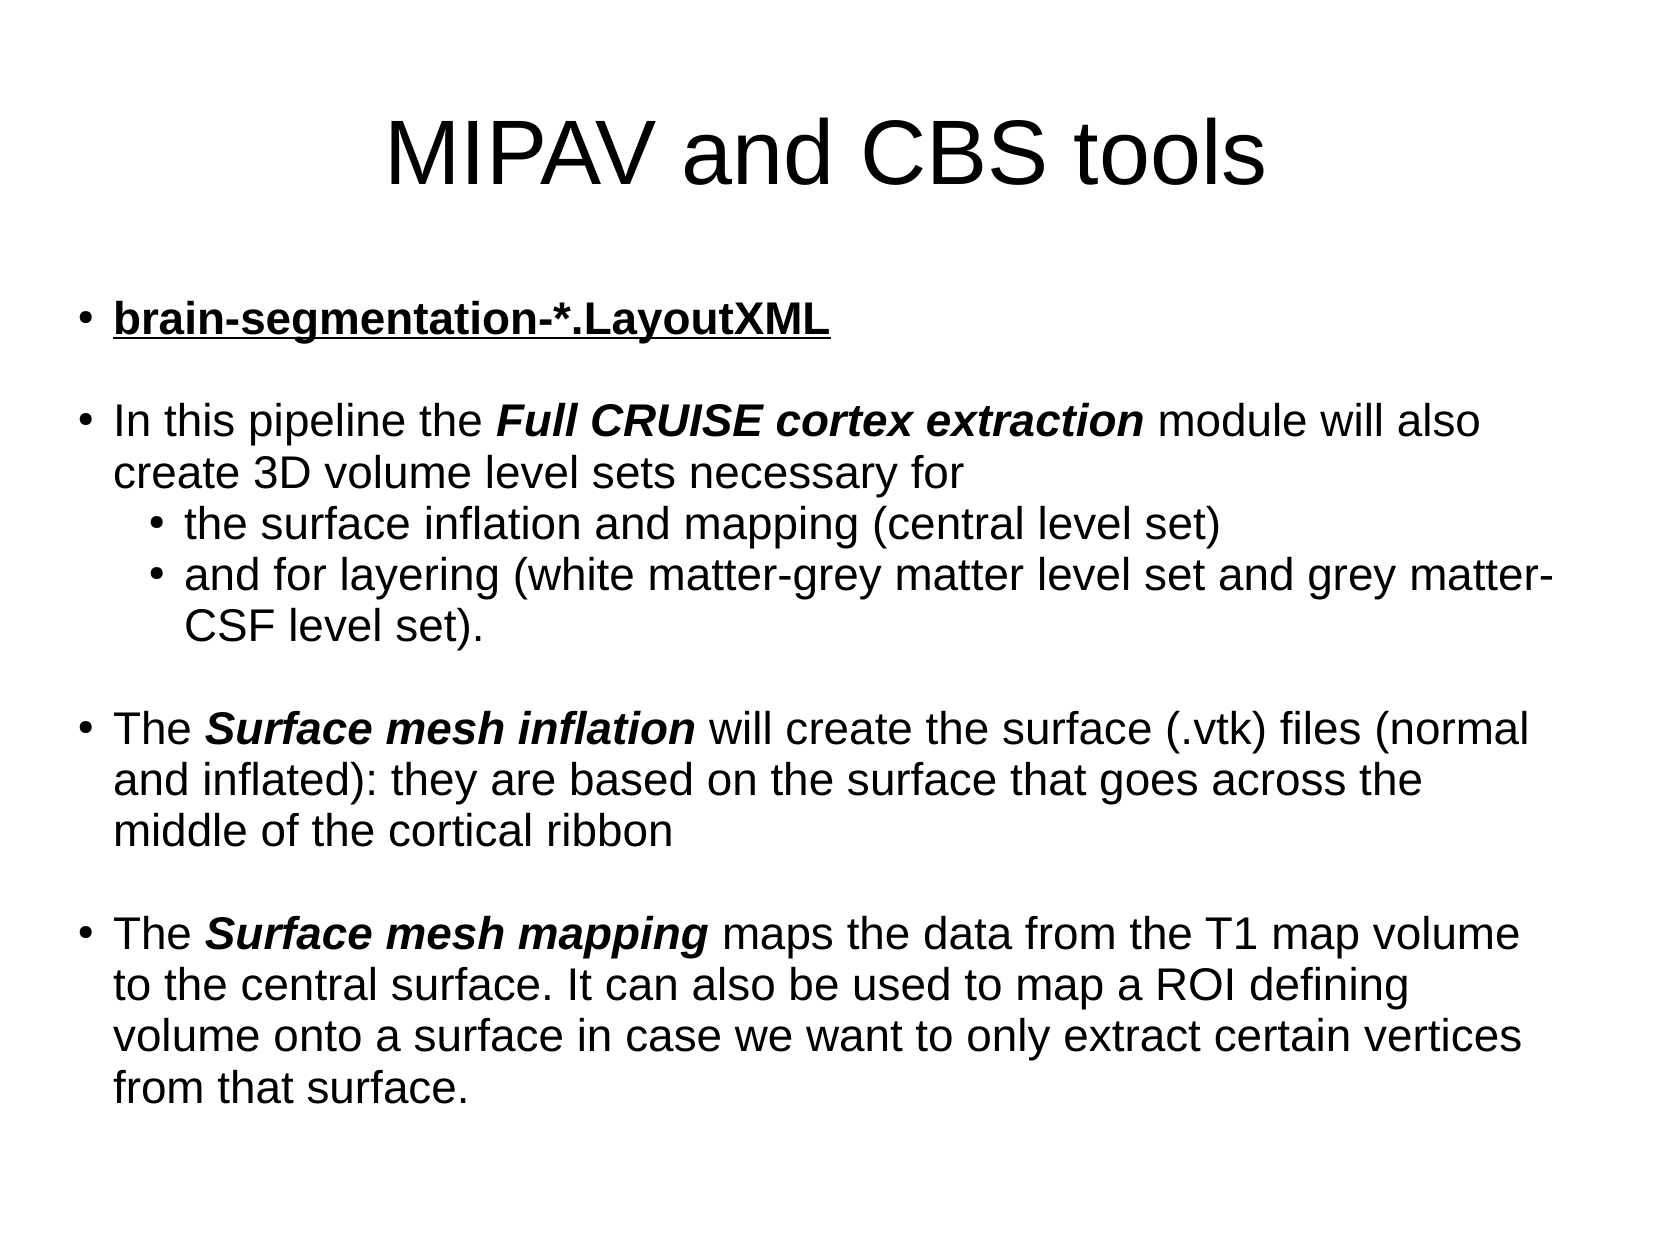

# MIPAV and CBS tools
brain-segmentation-*.LayoutXML
In this pipeline the Full CRUISE cortex extraction module will also create 3D volume level sets necessary for
the surface inflation and mapping (central level set)
and for layering (white matter-grey matter level set and grey matter-CSF level set).
The Surface mesh inflation will create the surface (.vtk) files (normal and inflated): they are based on the surface that goes across the middle of the cortical ribbon
The Surface mesh mapping maps the data from the T1 map volume to the central surface. It can also be used to map a ROI defining volume onto a surface in case we want to only extract certain vertices from that surface.